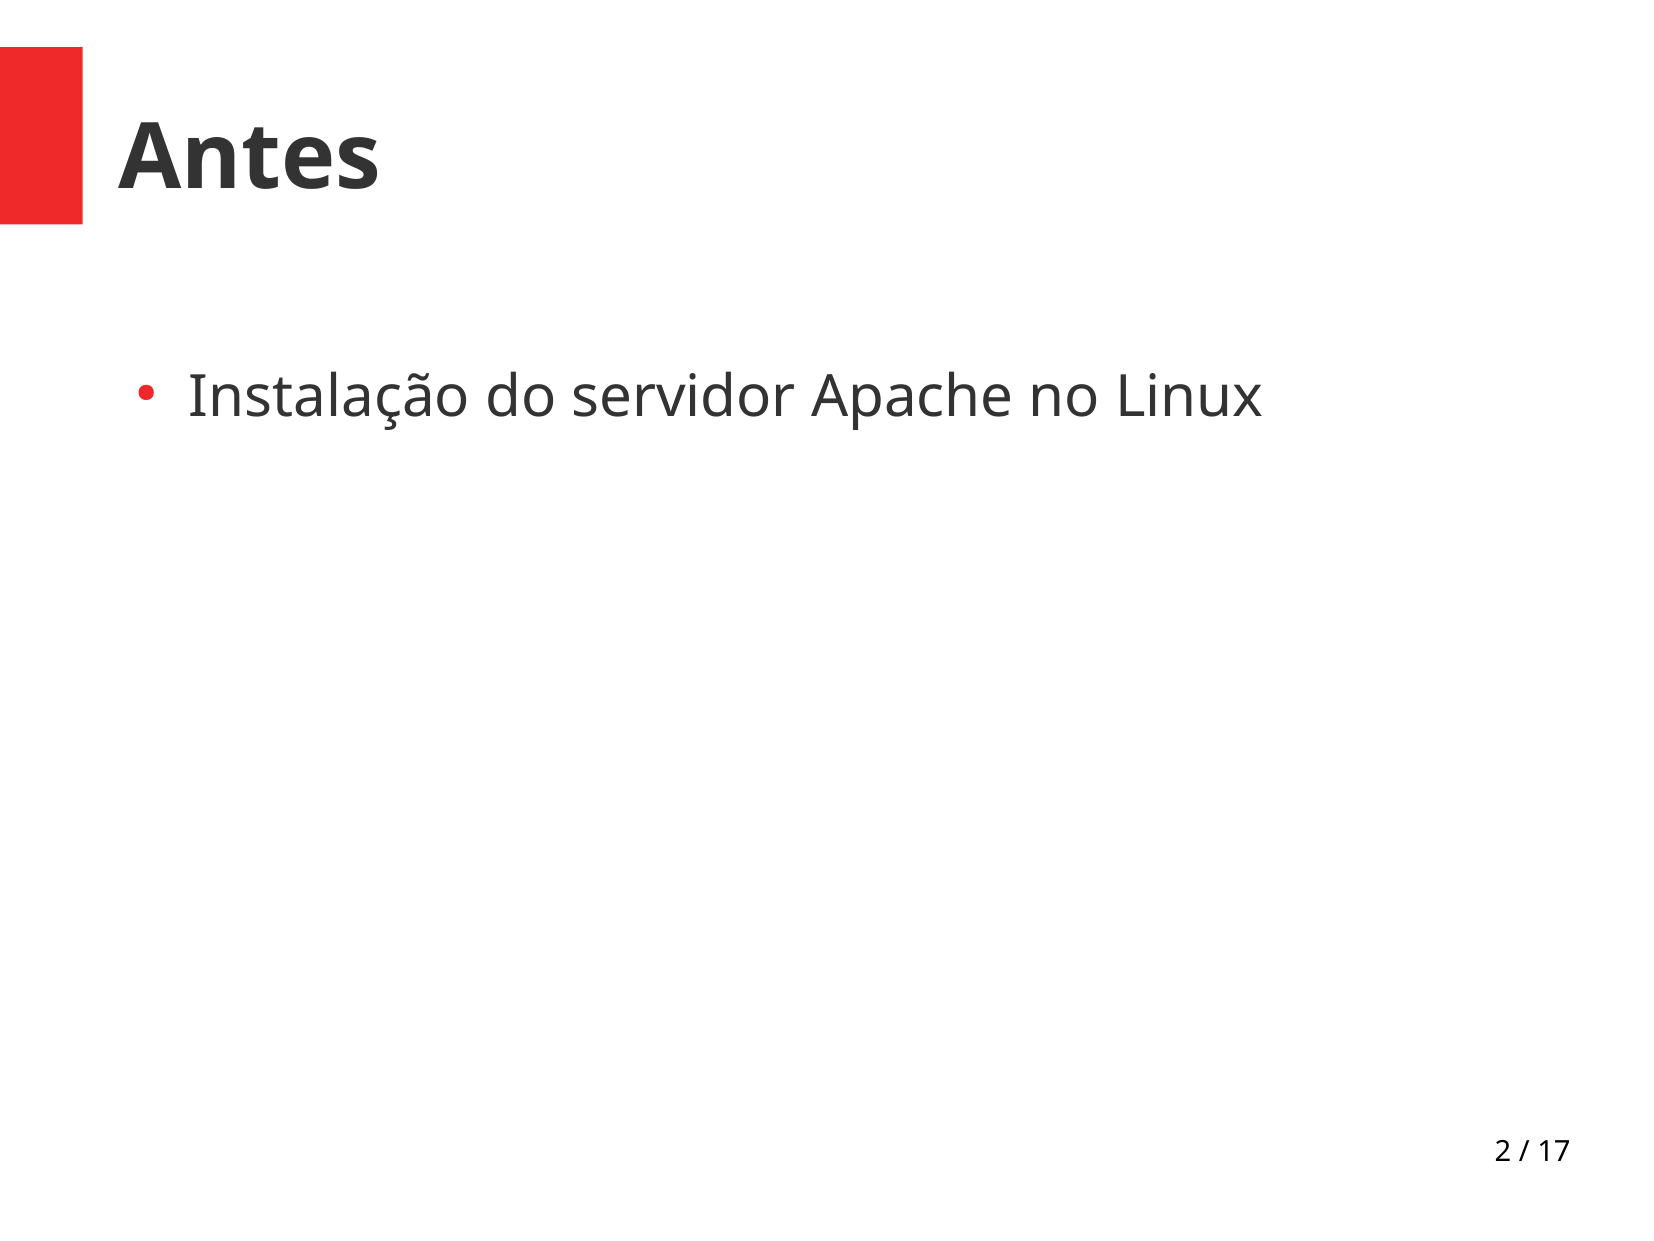

# Antes
Instalação do servidor Apache no Linux
2